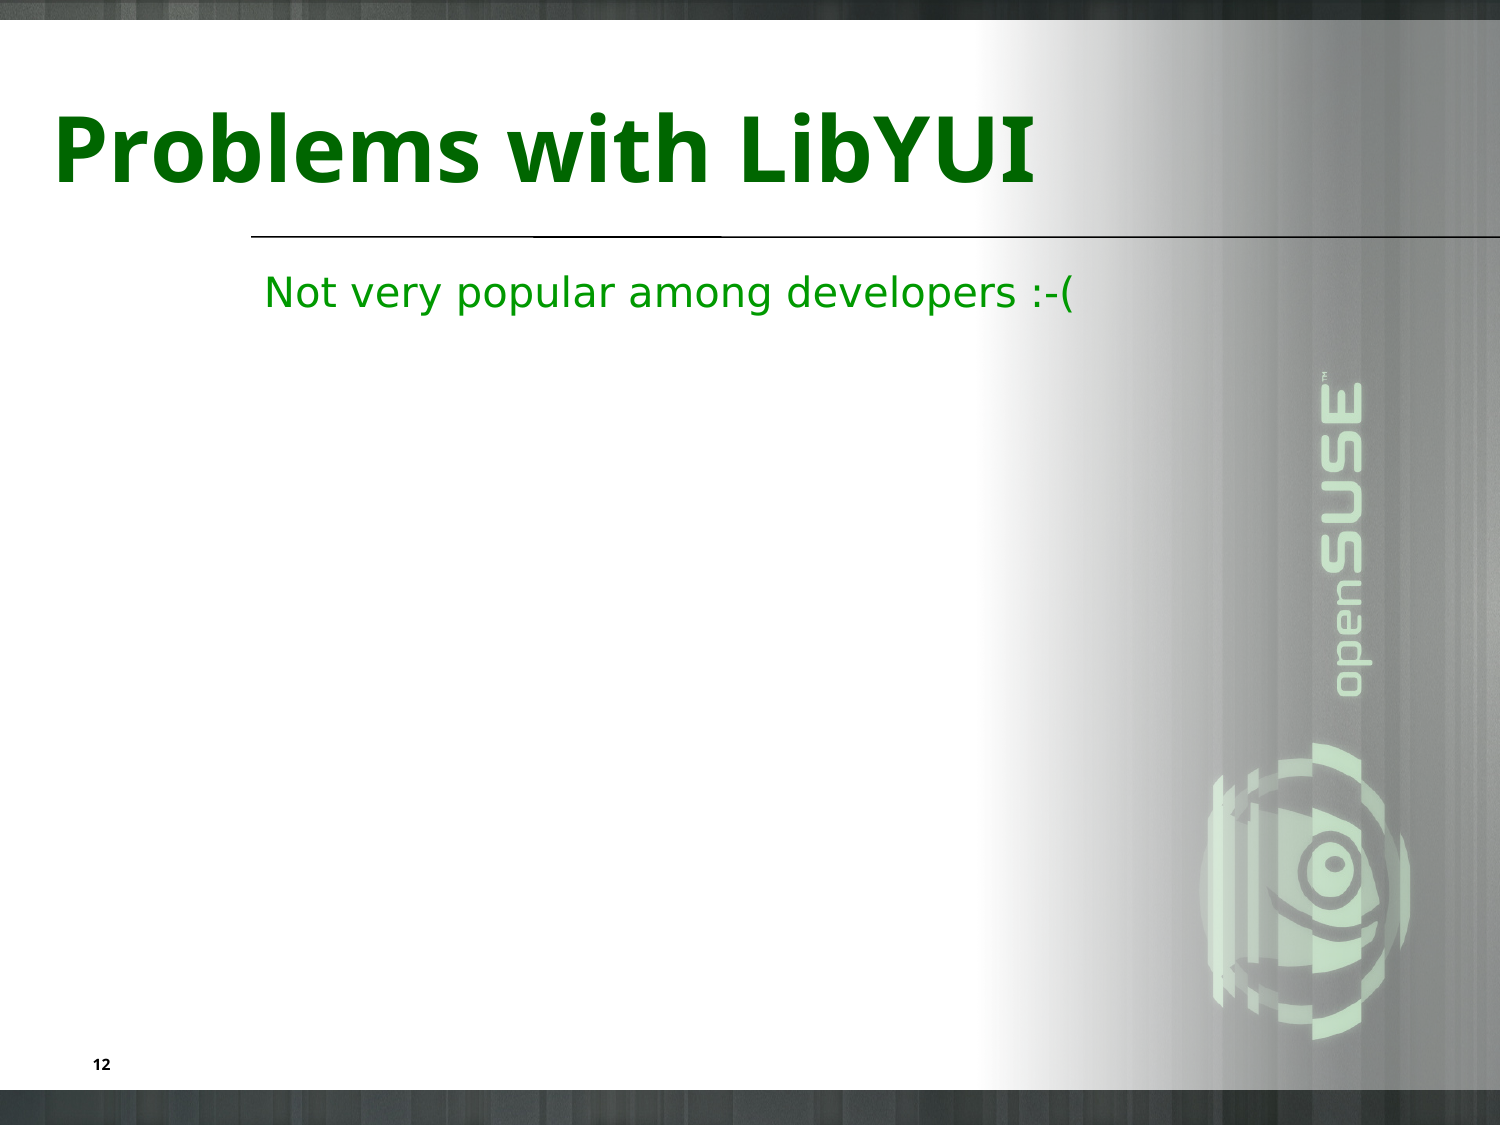

# Problems with LibYUI
 Not very popular among developers :-(